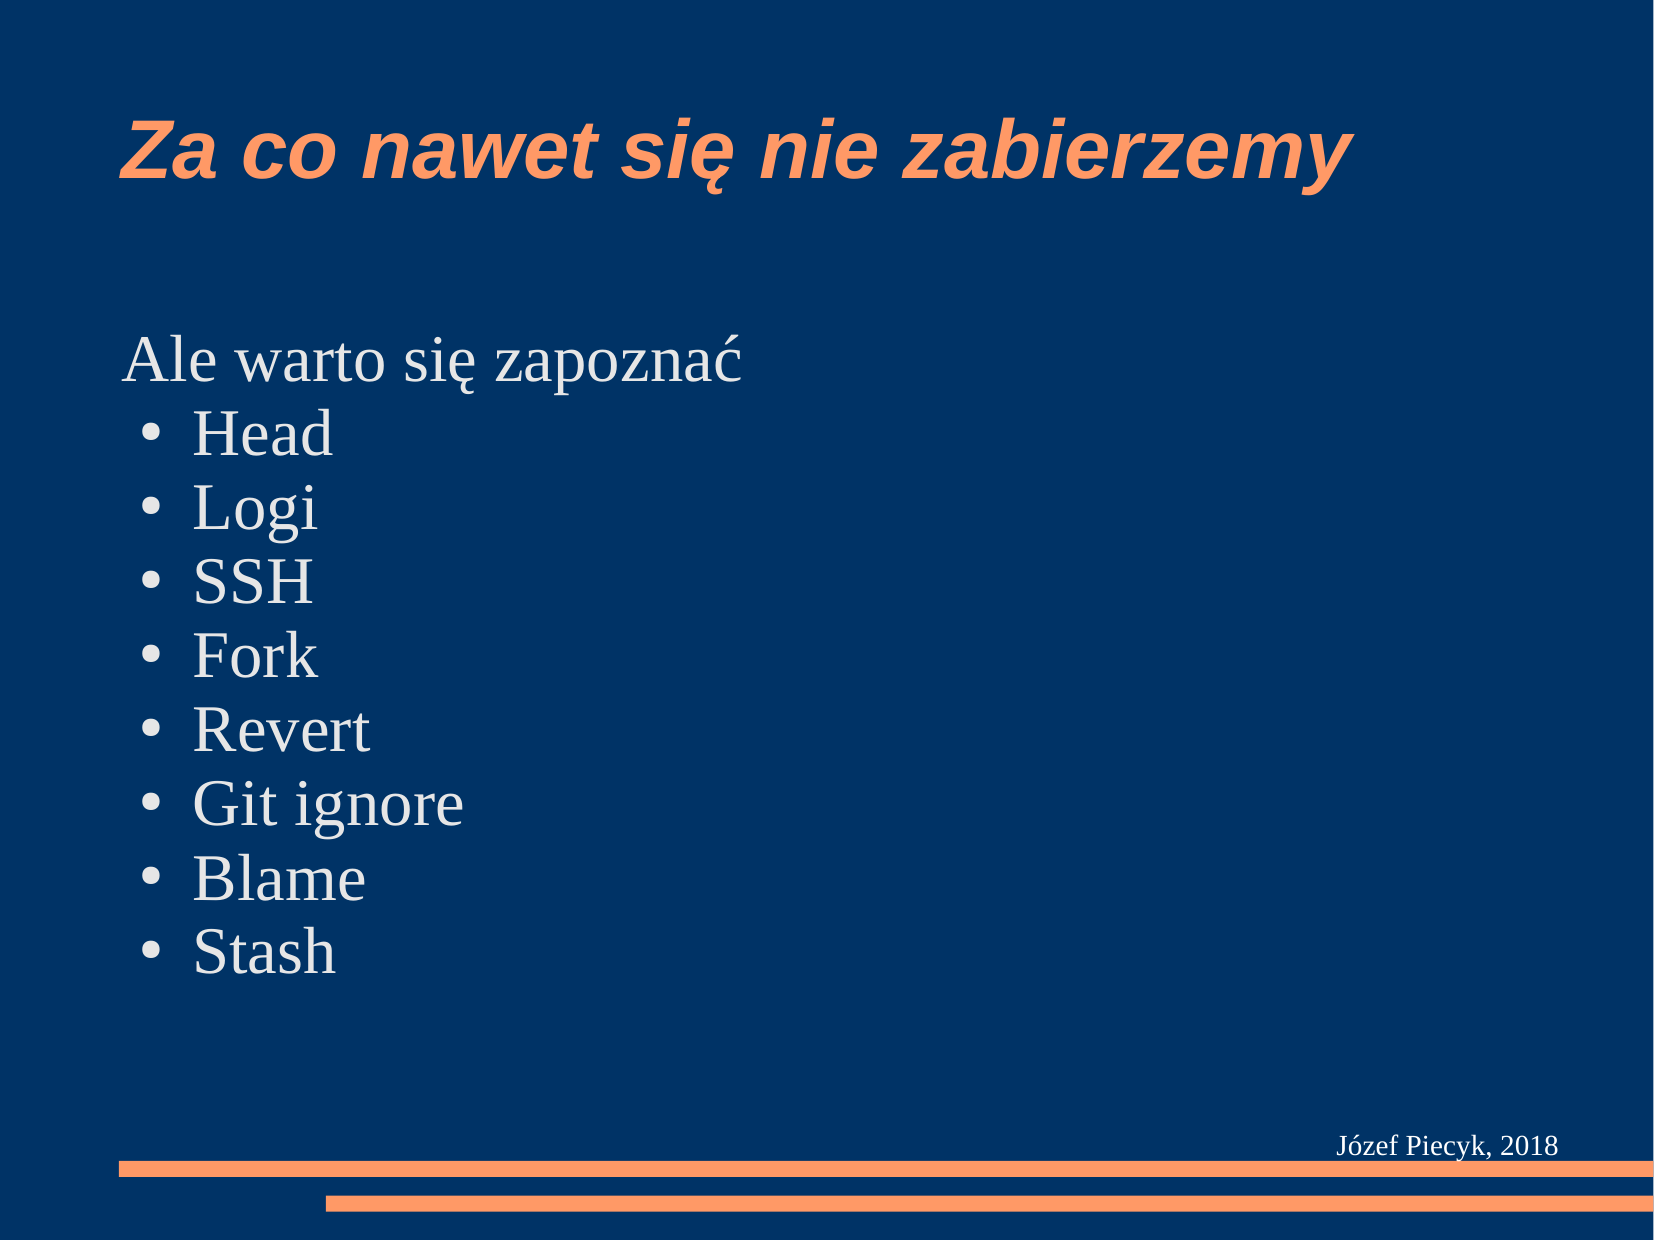

# Za co nawet się nie zabierzemy
Ale warto się zapoznać
Head
Logi
SSH
Fork
Revert
Git ignore
Blame
Stash